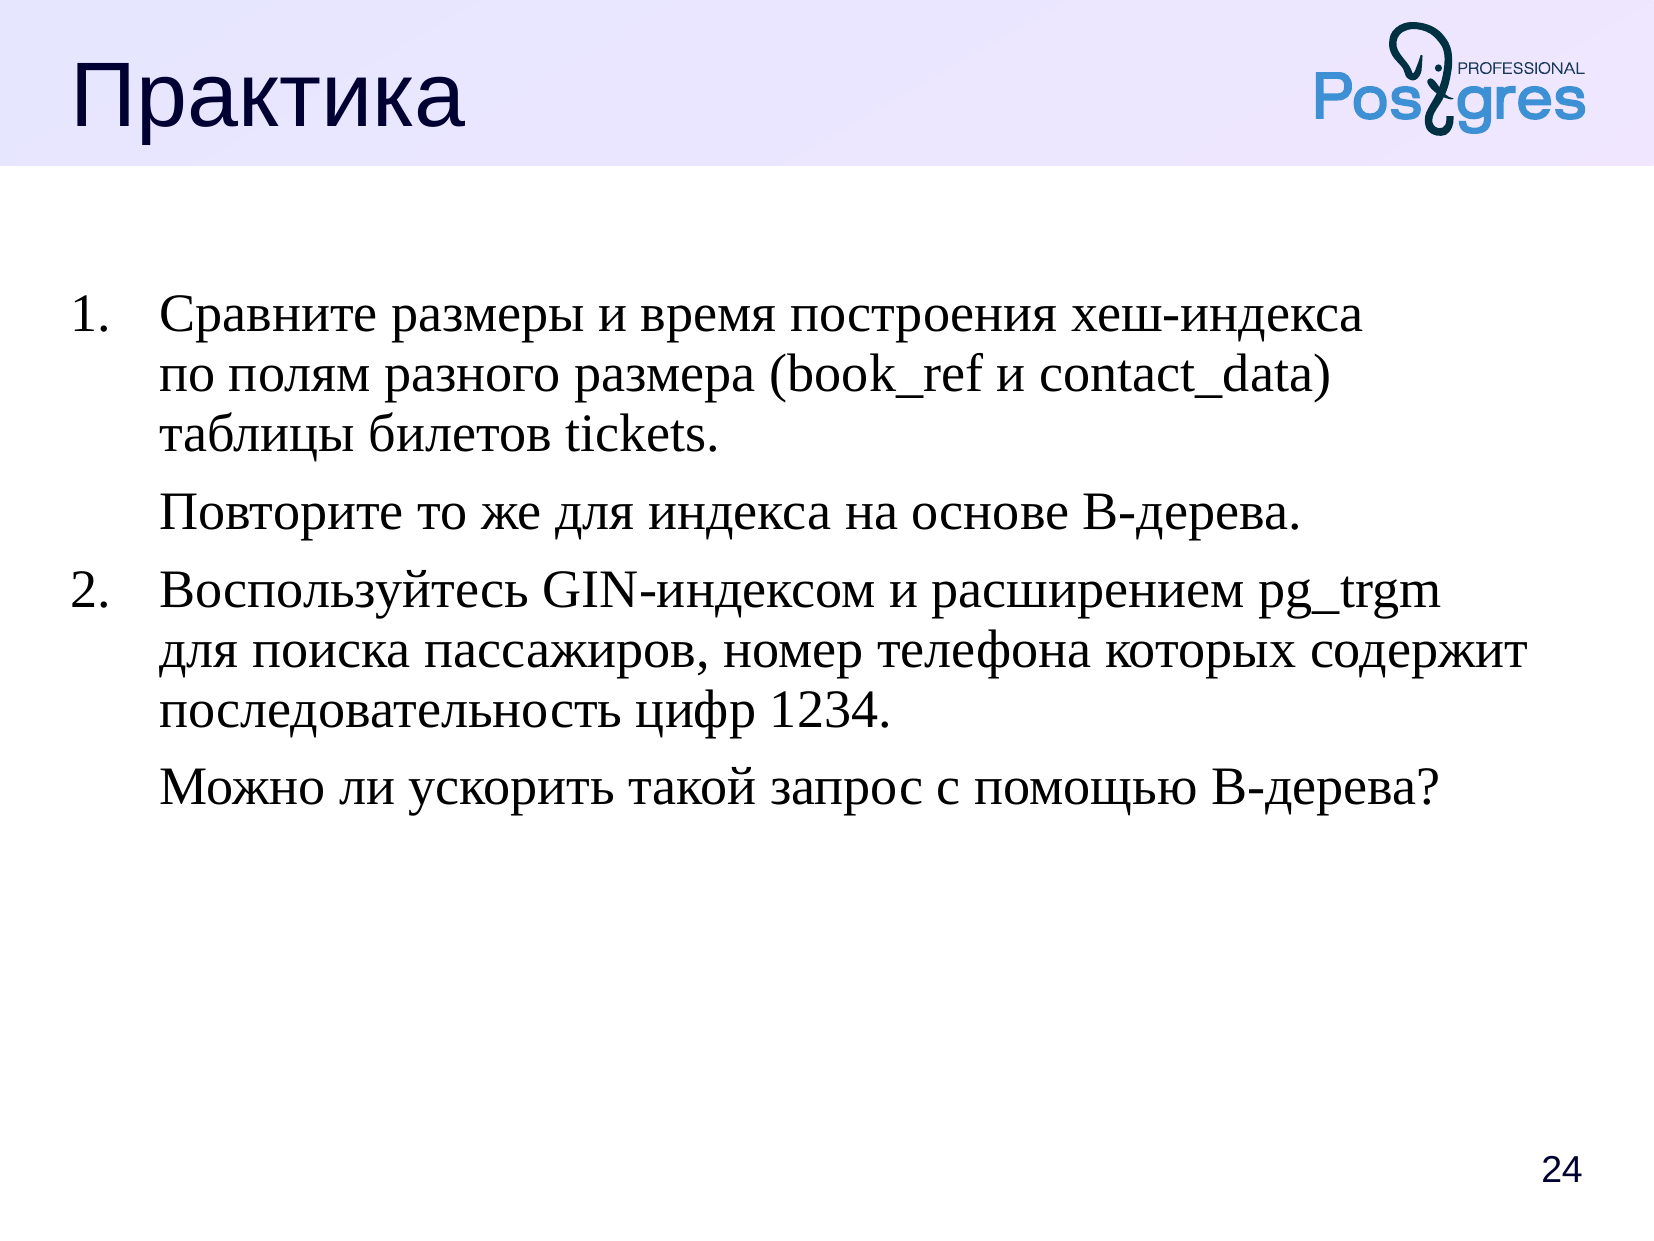

# Практика
Сравните размеры и время построения хеш-индекса
по полям разного размера (book_ref и contact_data)
таблицы билетов tickets.
Повторите то же для индекса на основе B-дерева.
Воспользуйтесь GIN-индексом и расширением pg_trgm
для поиска пассажиров, номер телефона которых содержит последовательность цифр 1234.
Можно ли ускорить такой запрос с помощью B-дерева?